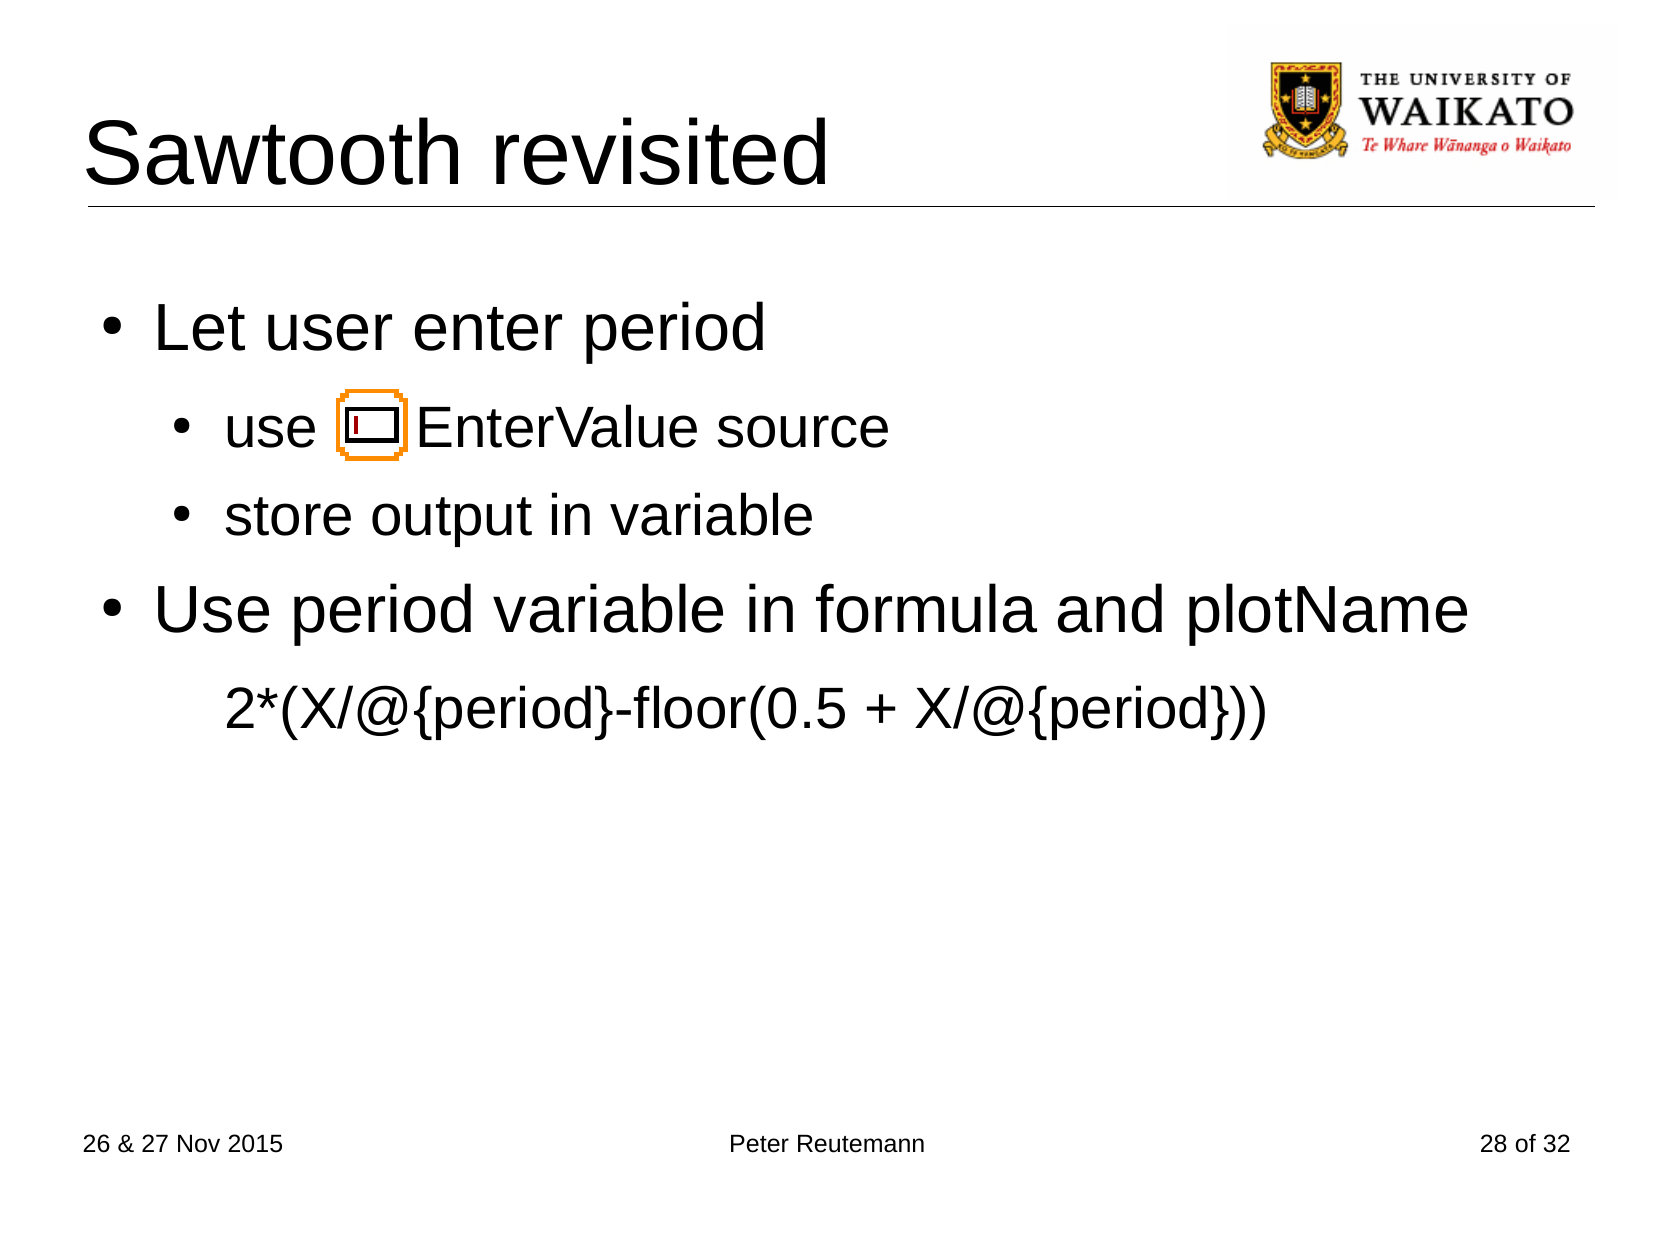

# Sawtooth revisited
Let user enter period
use EnterValue source
store output in variable
Use period variable in formula and plotName
2*(X/@{period}-floor(0.5 + X/@{period}))
26 & 27 Nov 2015
Peter Reutemann
28